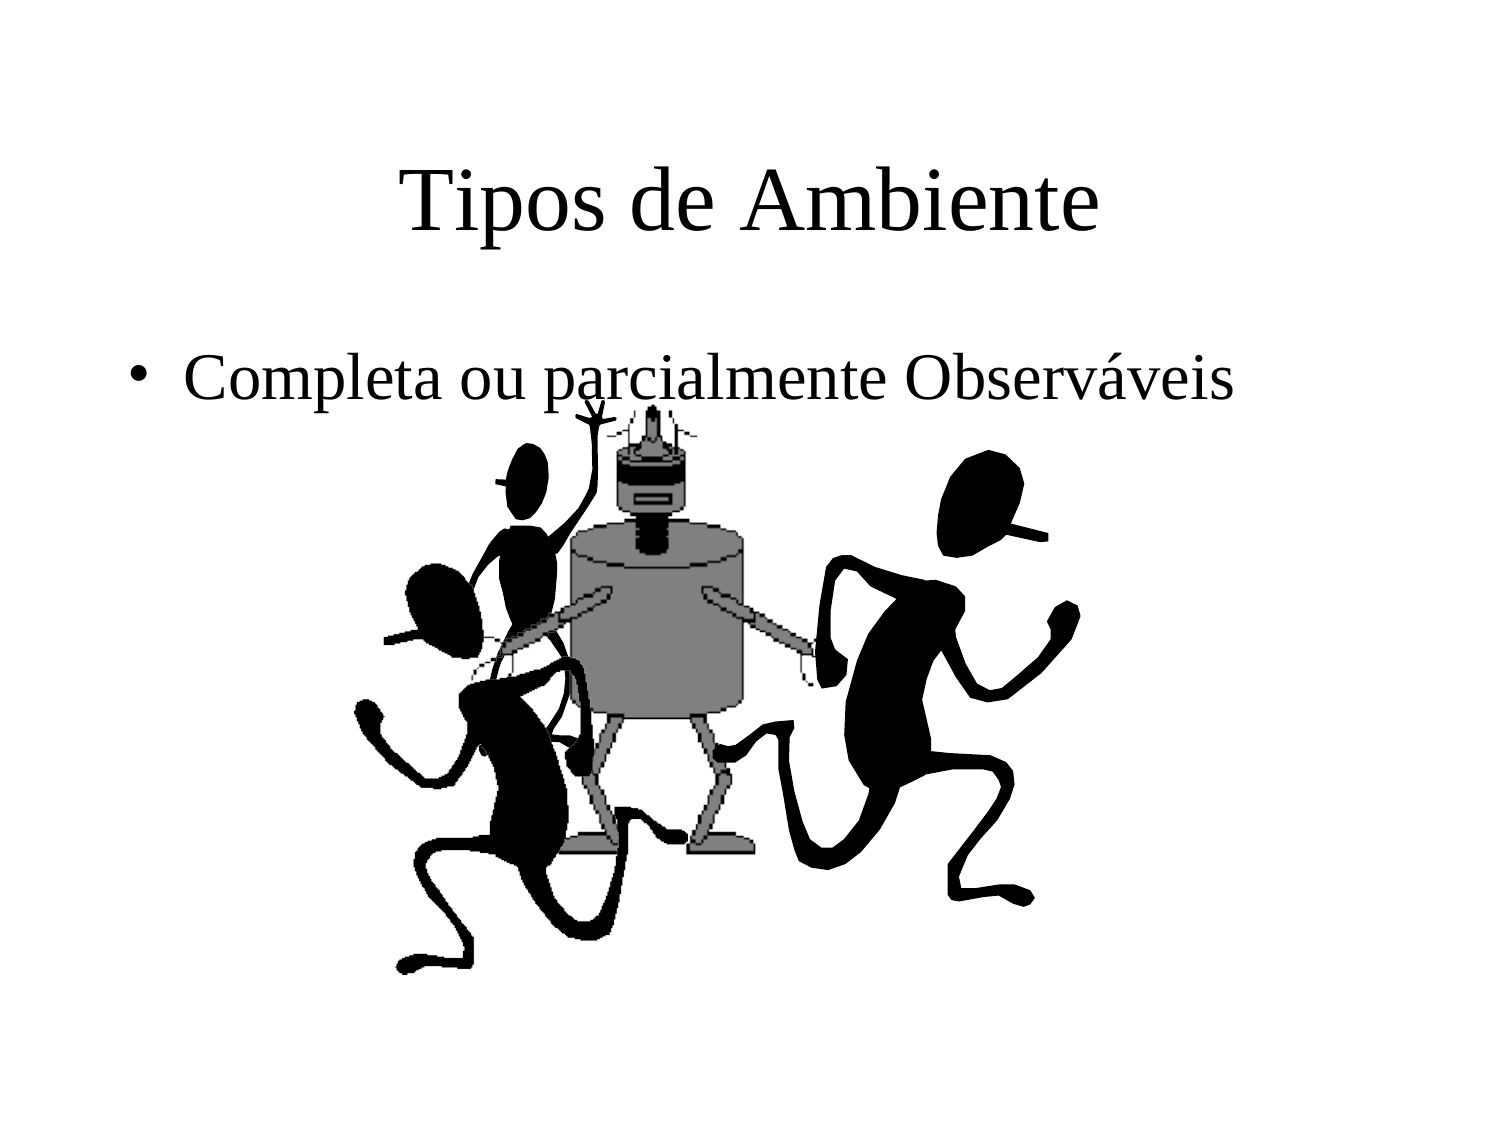

# Tipos de Ambiente
Completa ou parcialmente Observáveis